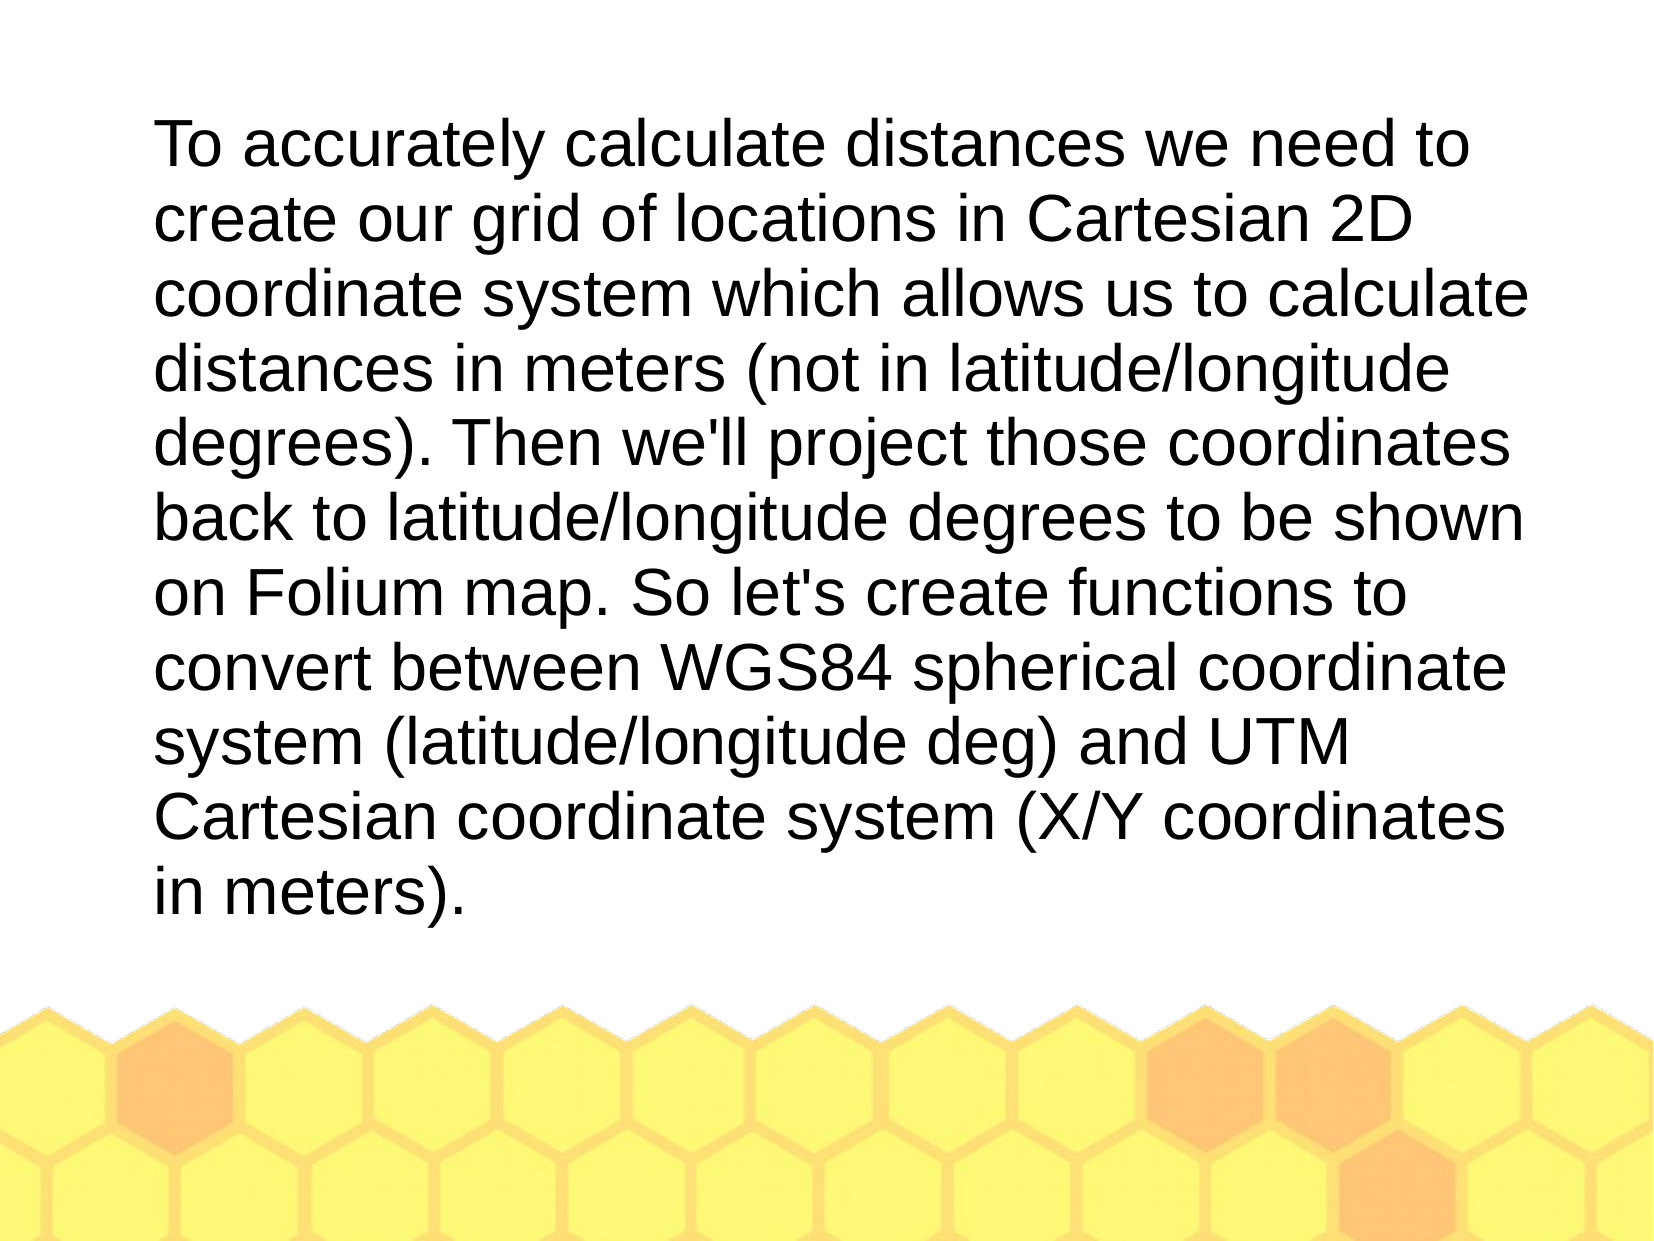

# To accurately calculate distances we need to create our grid of locations in Cartesian 2D coordinate system which allows us to calculate distances in meters (not in latitude/longitude degrees). Then we'll project those coordinates back to latitude/longitude degrees to be shown on Folium map. So let's create functions to convert between WGS84 spherical coordinate system (latitude/longitude deg) and UTM Cartesian coordinate system (X/Y coordinates in meters).